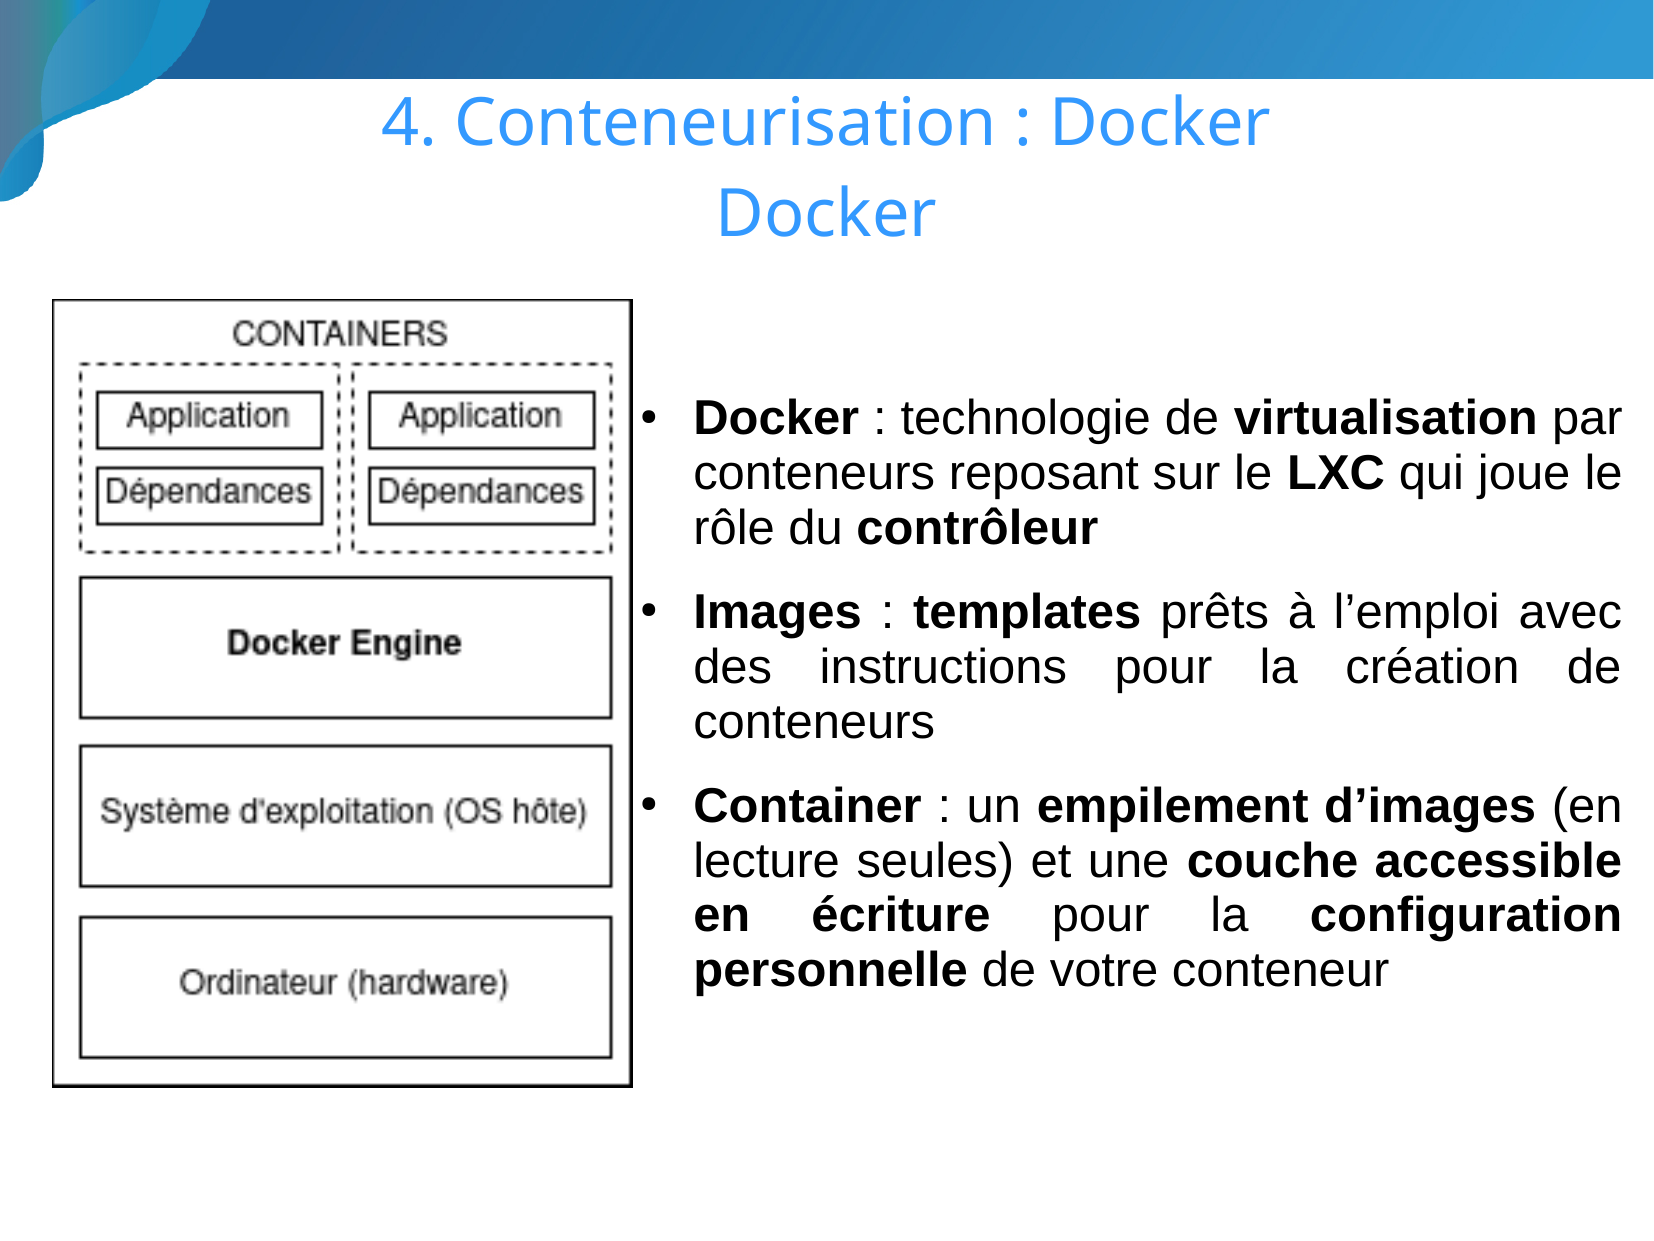

4. Conteneurisation : Docker
Docker
# Docker : technologie de virtualisation par conteneurs reposant sur le LXC qui joue le rôle du contrôleur
Images : templates prêts à l’emploi avec des instructions pour la création de conteneurs
Container : un empilement d’images (en lecture seules) et une couche accessible en écriture pour la configuration personnelle de votre conteneur